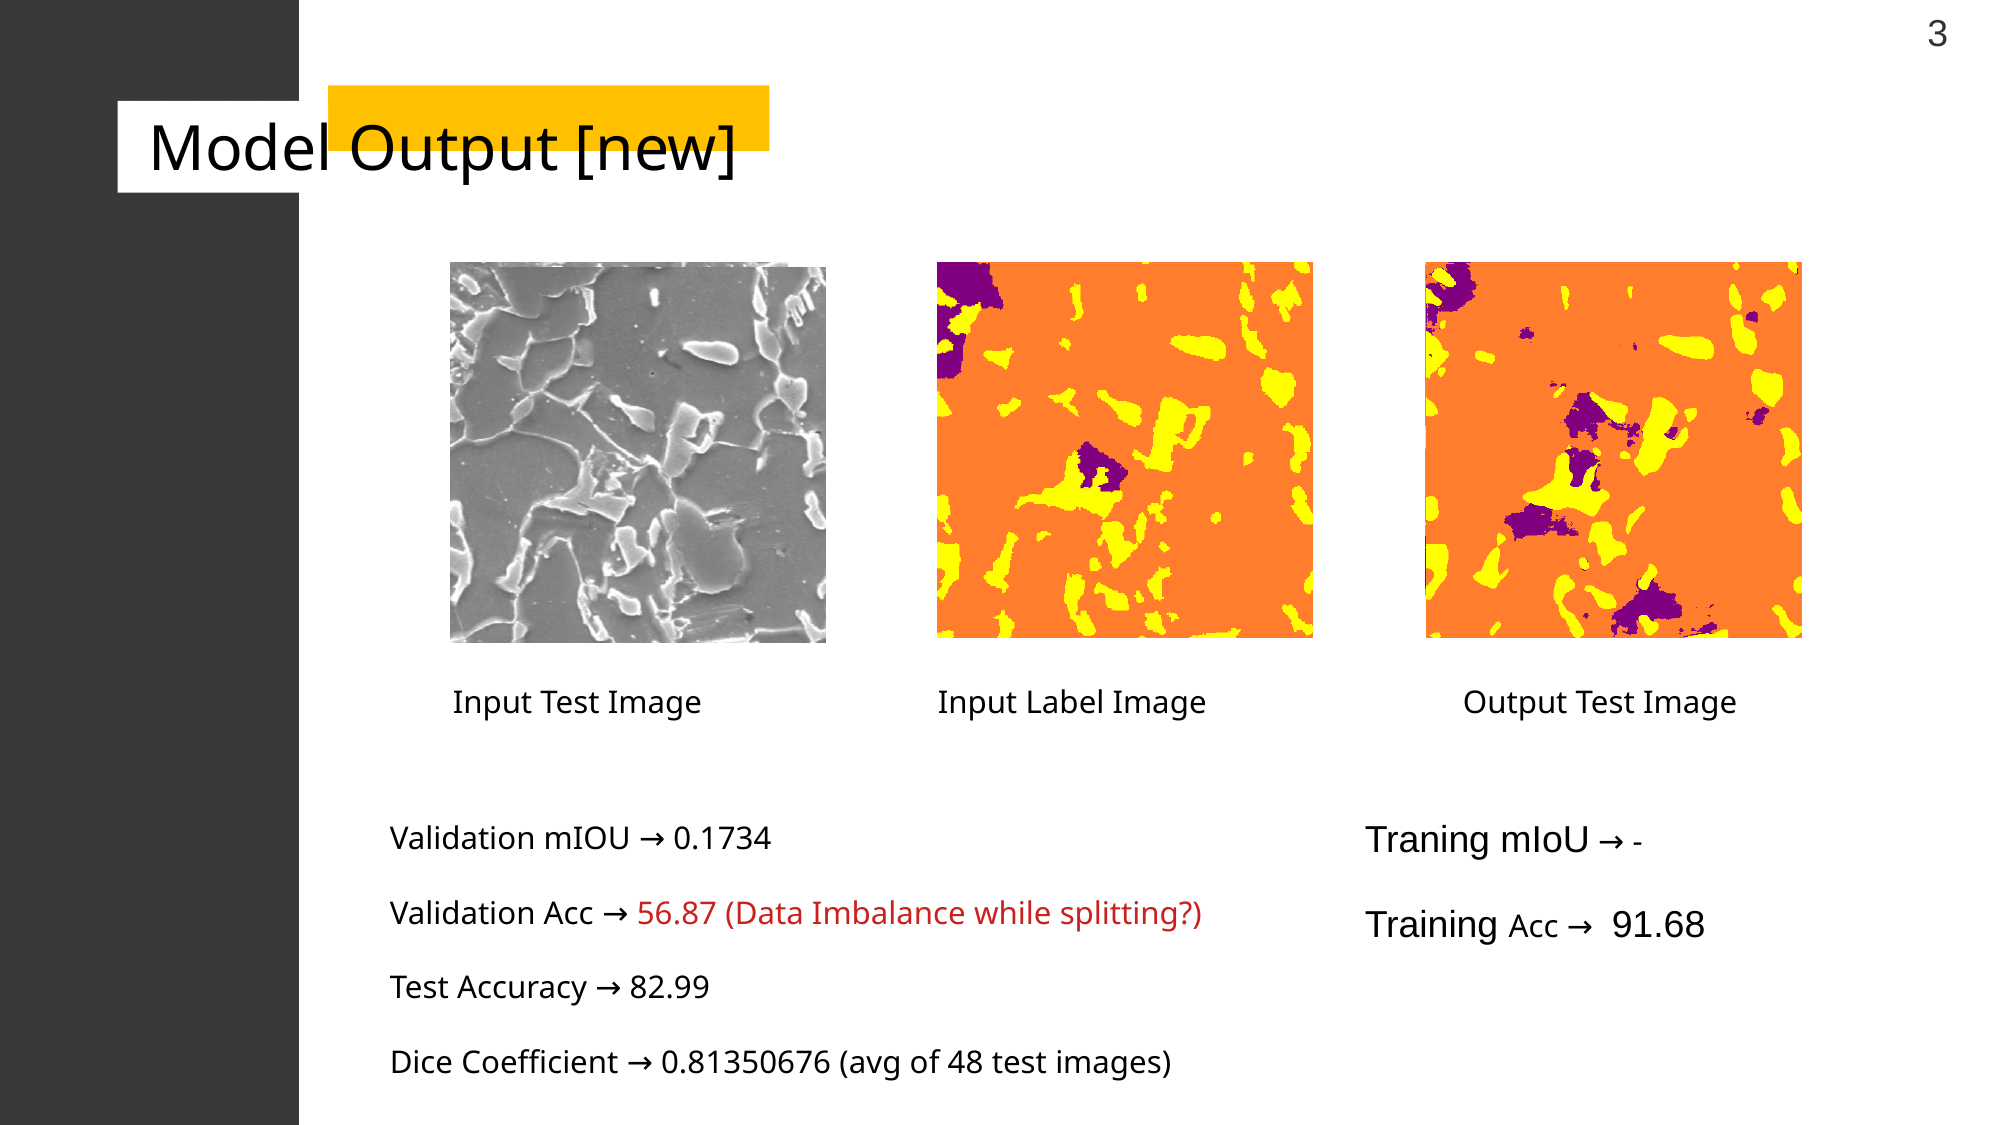

Model Output [new]
Input Test Image
Input Label Image
Output Test Image
Validation mIOU → 0.1734
Validation Acc → 56.87 (Data Imbalance while splitting?)
Test Accuracy → 82.99
Dice Coefficient → 0.81350676 (avg of 48 test images)
Traning mIoU → -
Training Acc → 91.68